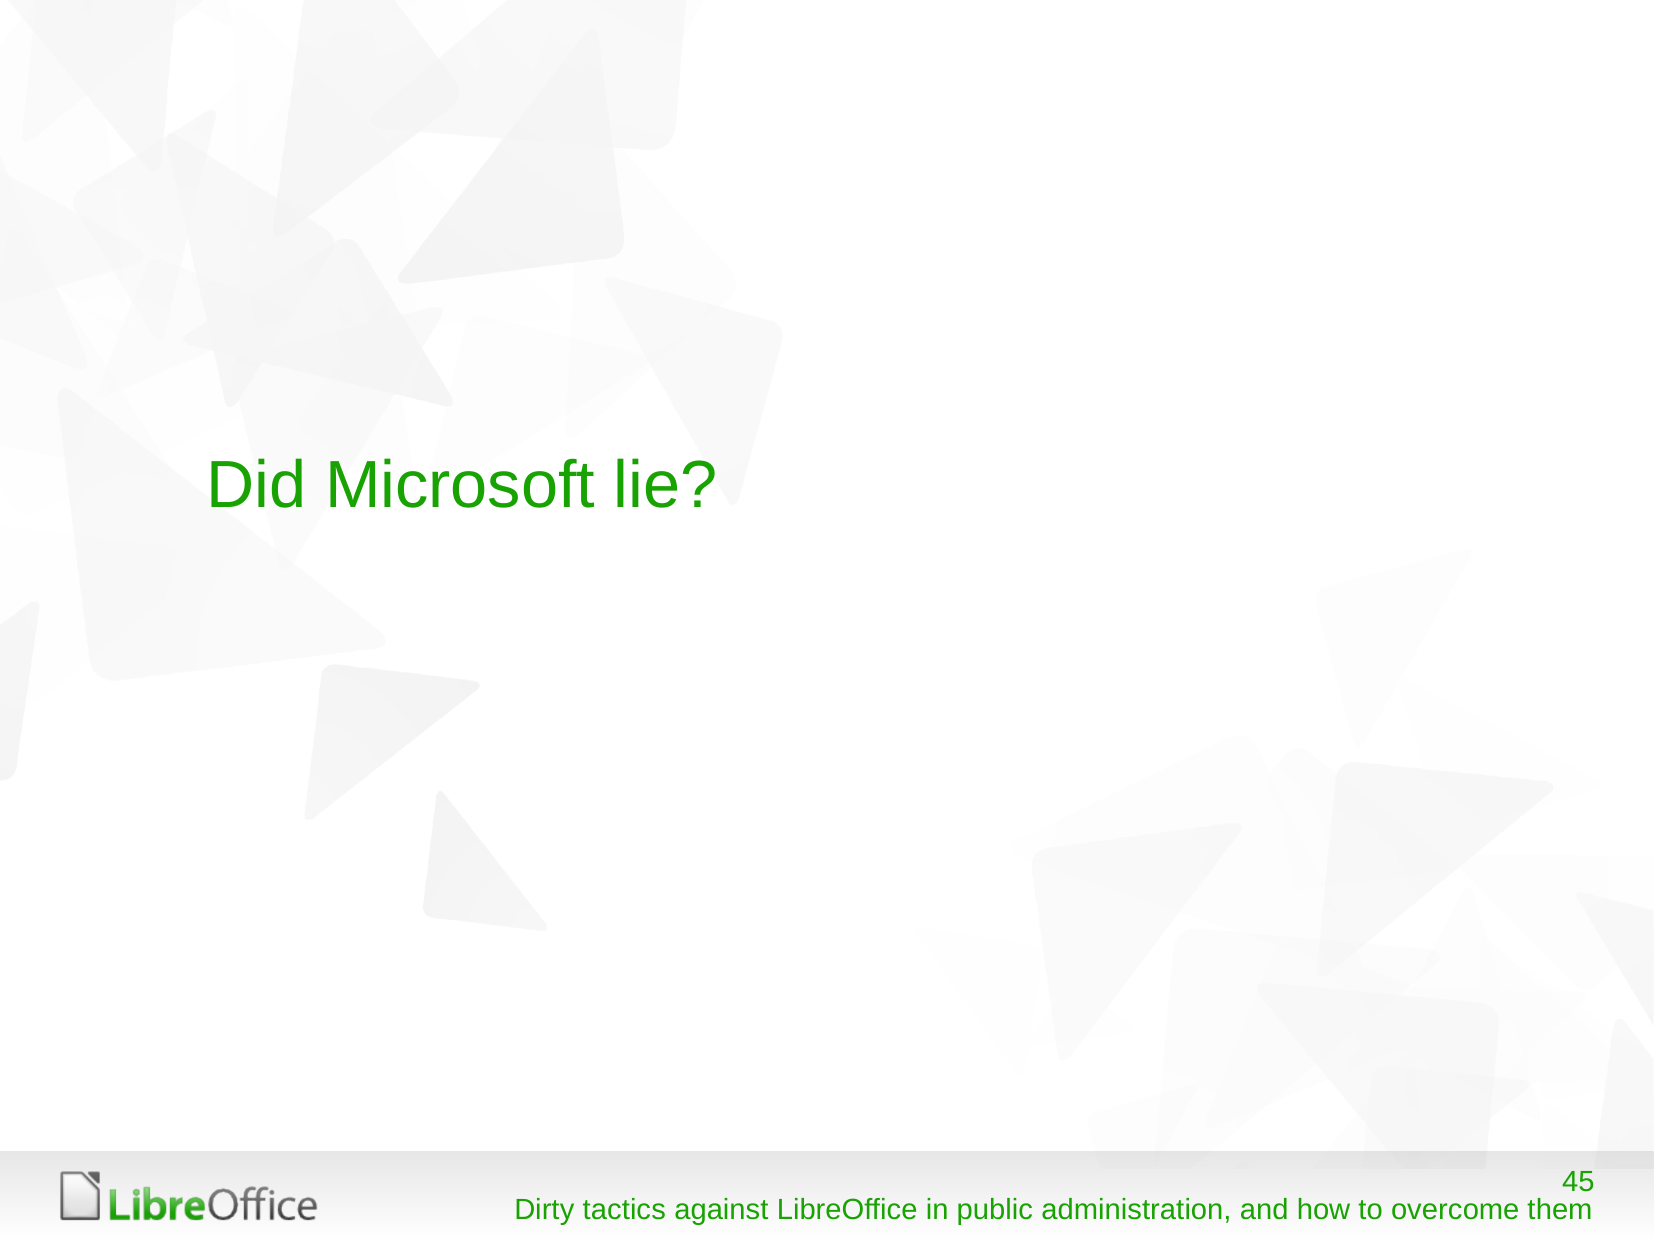

# Did Microsoft lie?
45
Dirty tactics against LibreOffice in public administration, and how to overcome them